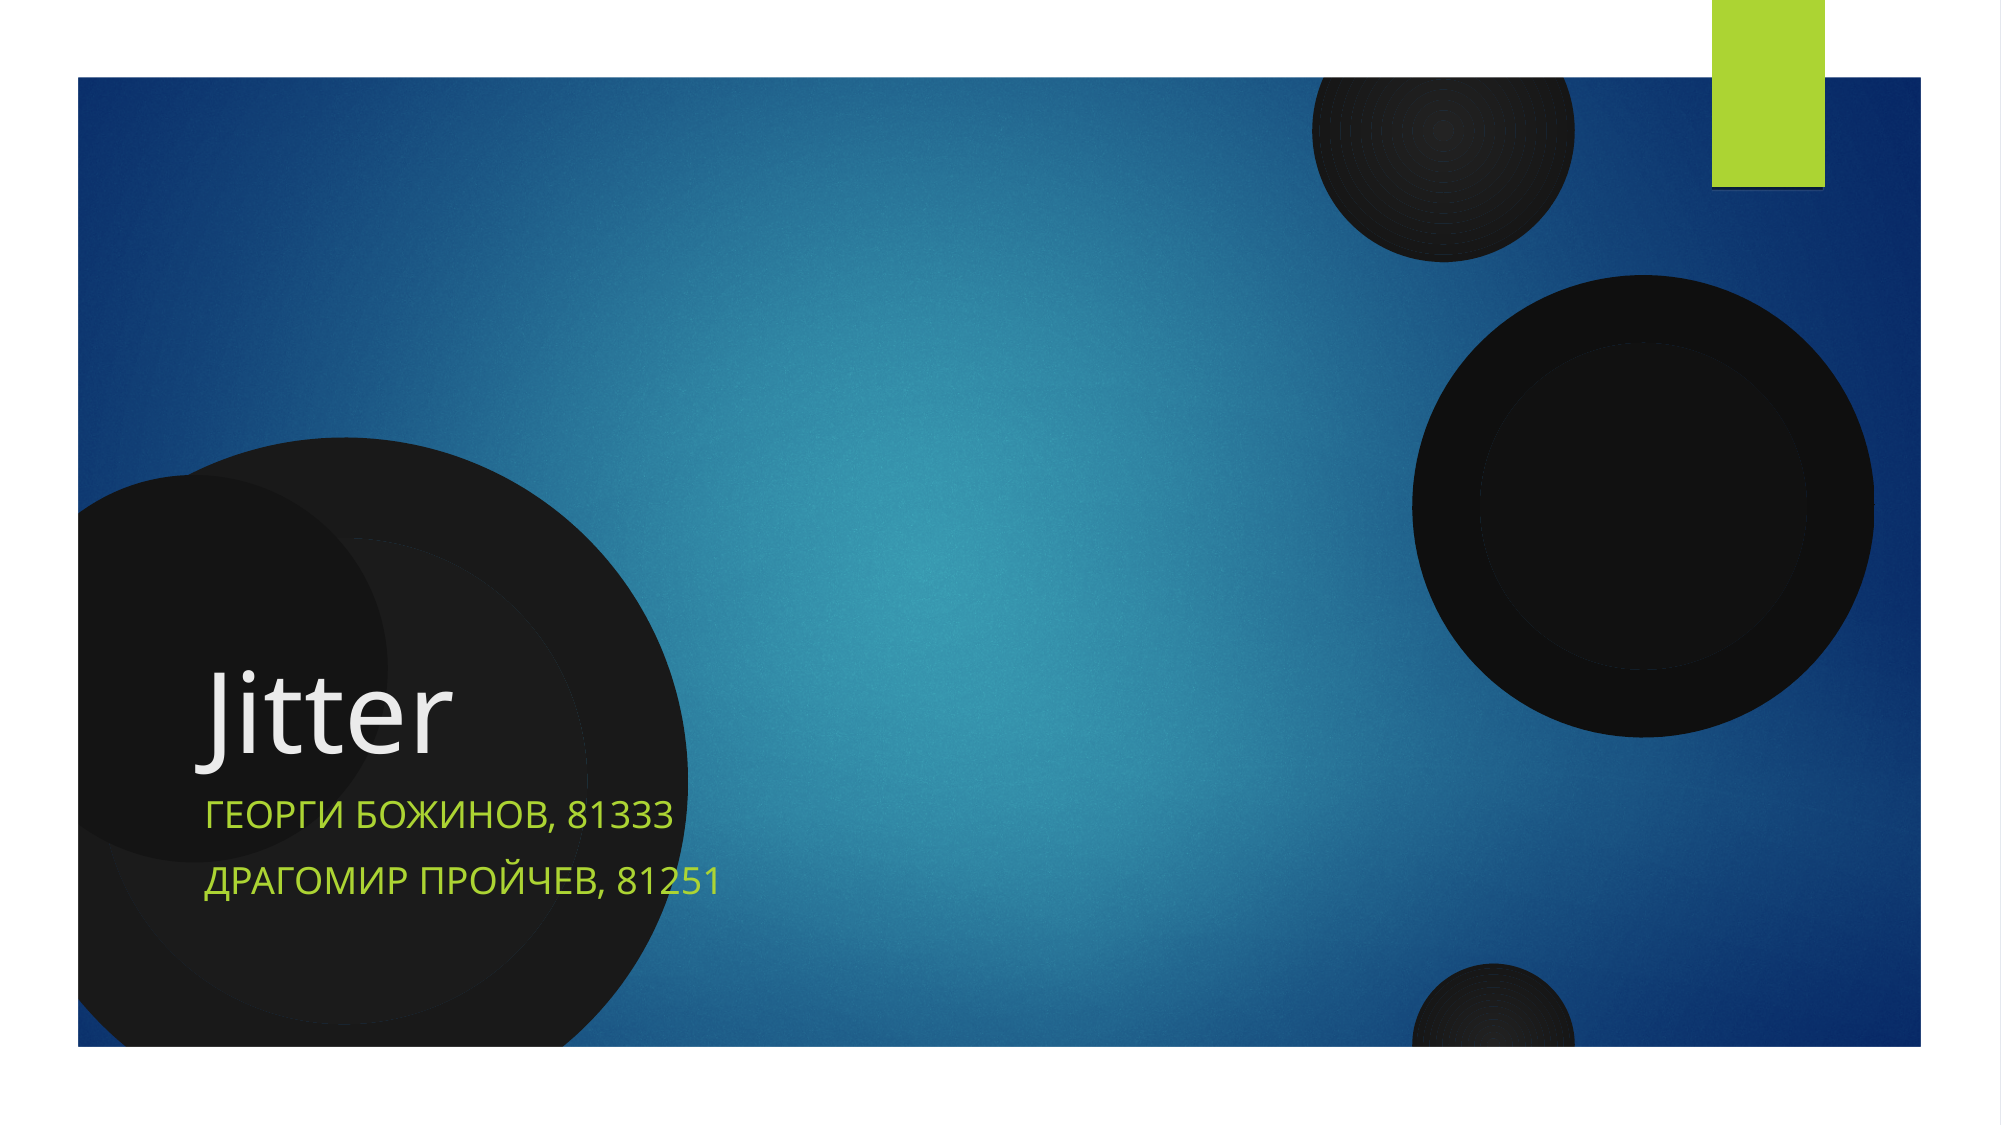

# Jitter
Георги божинов, 81333
Драгомир Пройчев, 81251